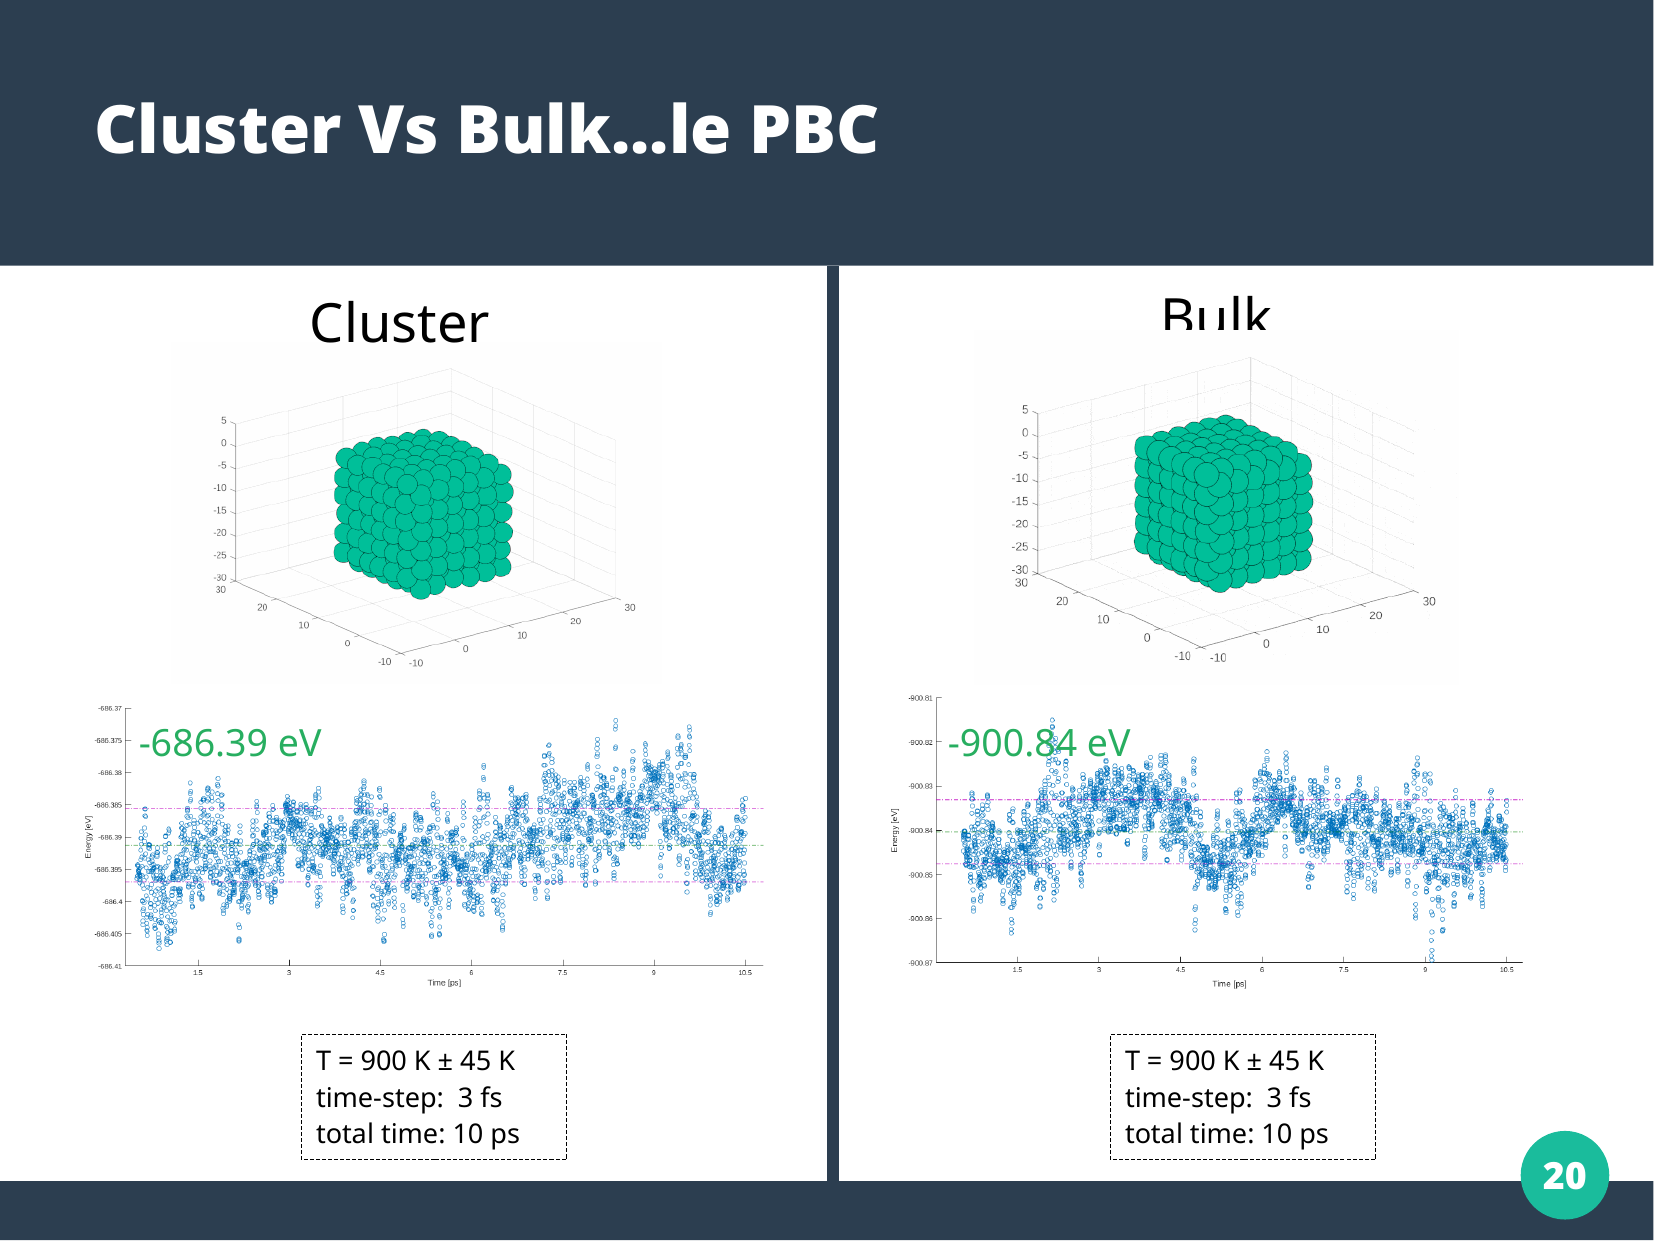

# Cluster Vs Bulk...le PBC
Bulk
Cluster
-686.39 eV
-900.84 eV
T = 900 K ± 45 K
time-step: 3 fs
total time: 10 ps
T = 900 K ± 45 K
time-step: 3 fs
total time: 10 ps
20